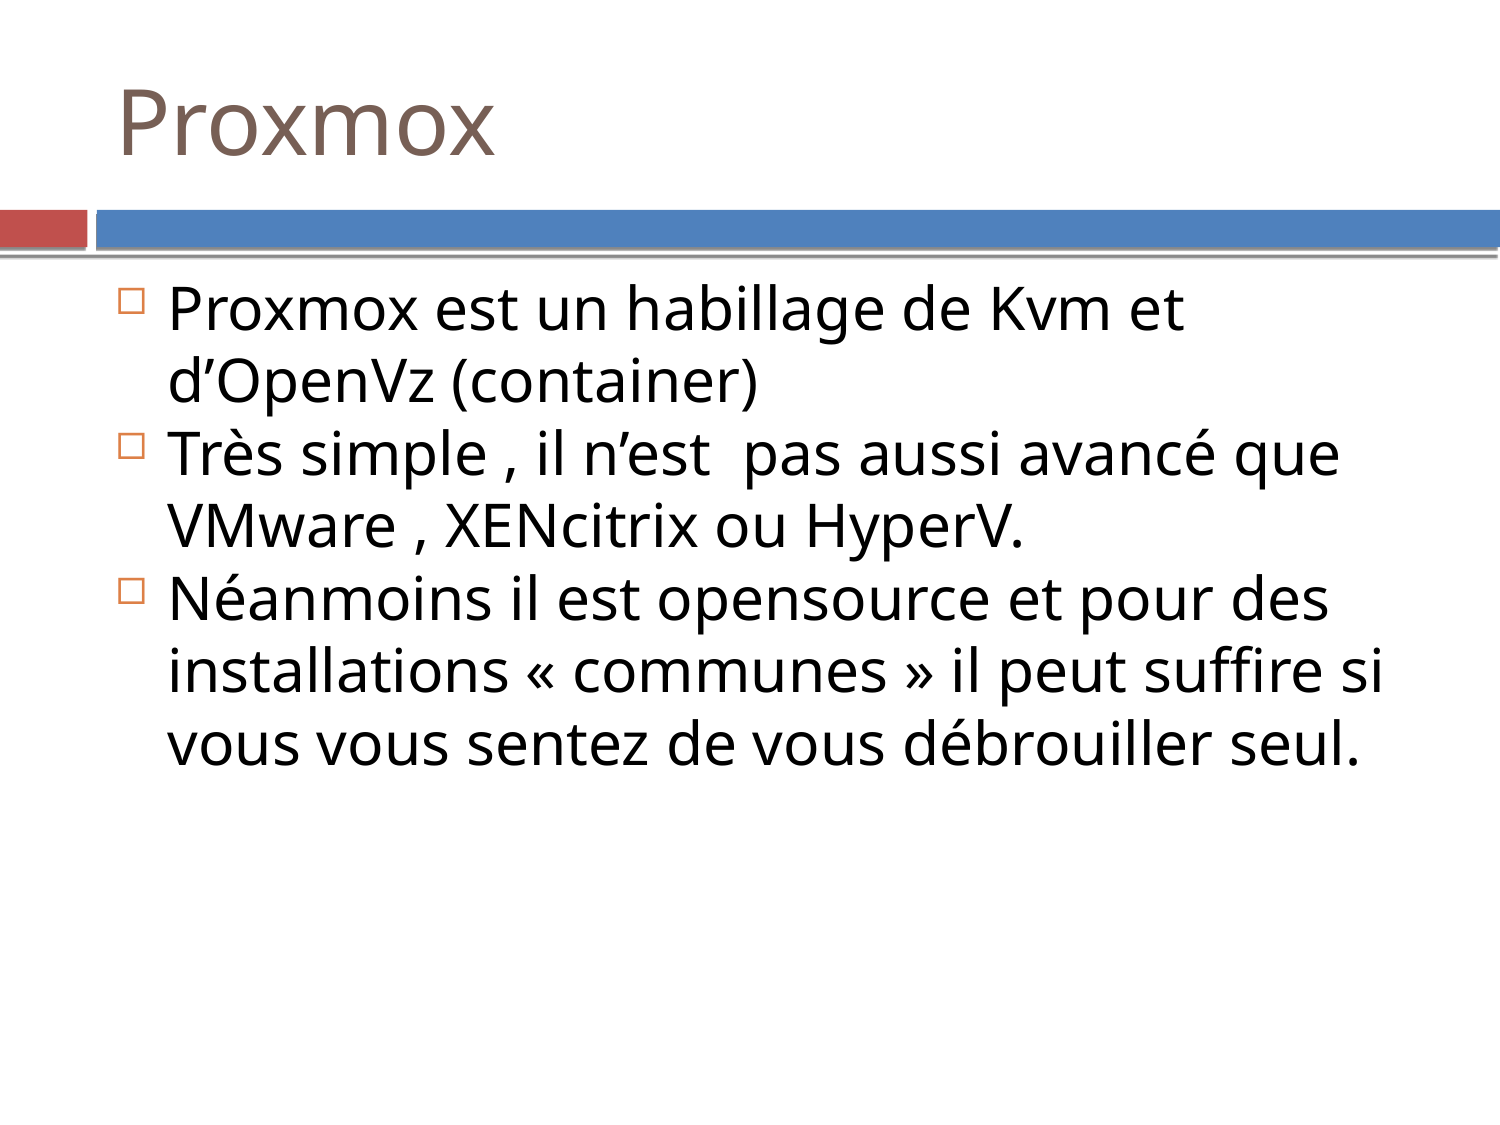

Proxmox
Proxmox est un habillage de Kvm et d’OpenVz (container)
Très simple , il n’est pas aussi avancé que VMware , XENcitrix ou HyperV.
Néanmoins il est opensource et pour des installations « communes » il peut suffire si vous vous sentez de vous débrouiller seul.